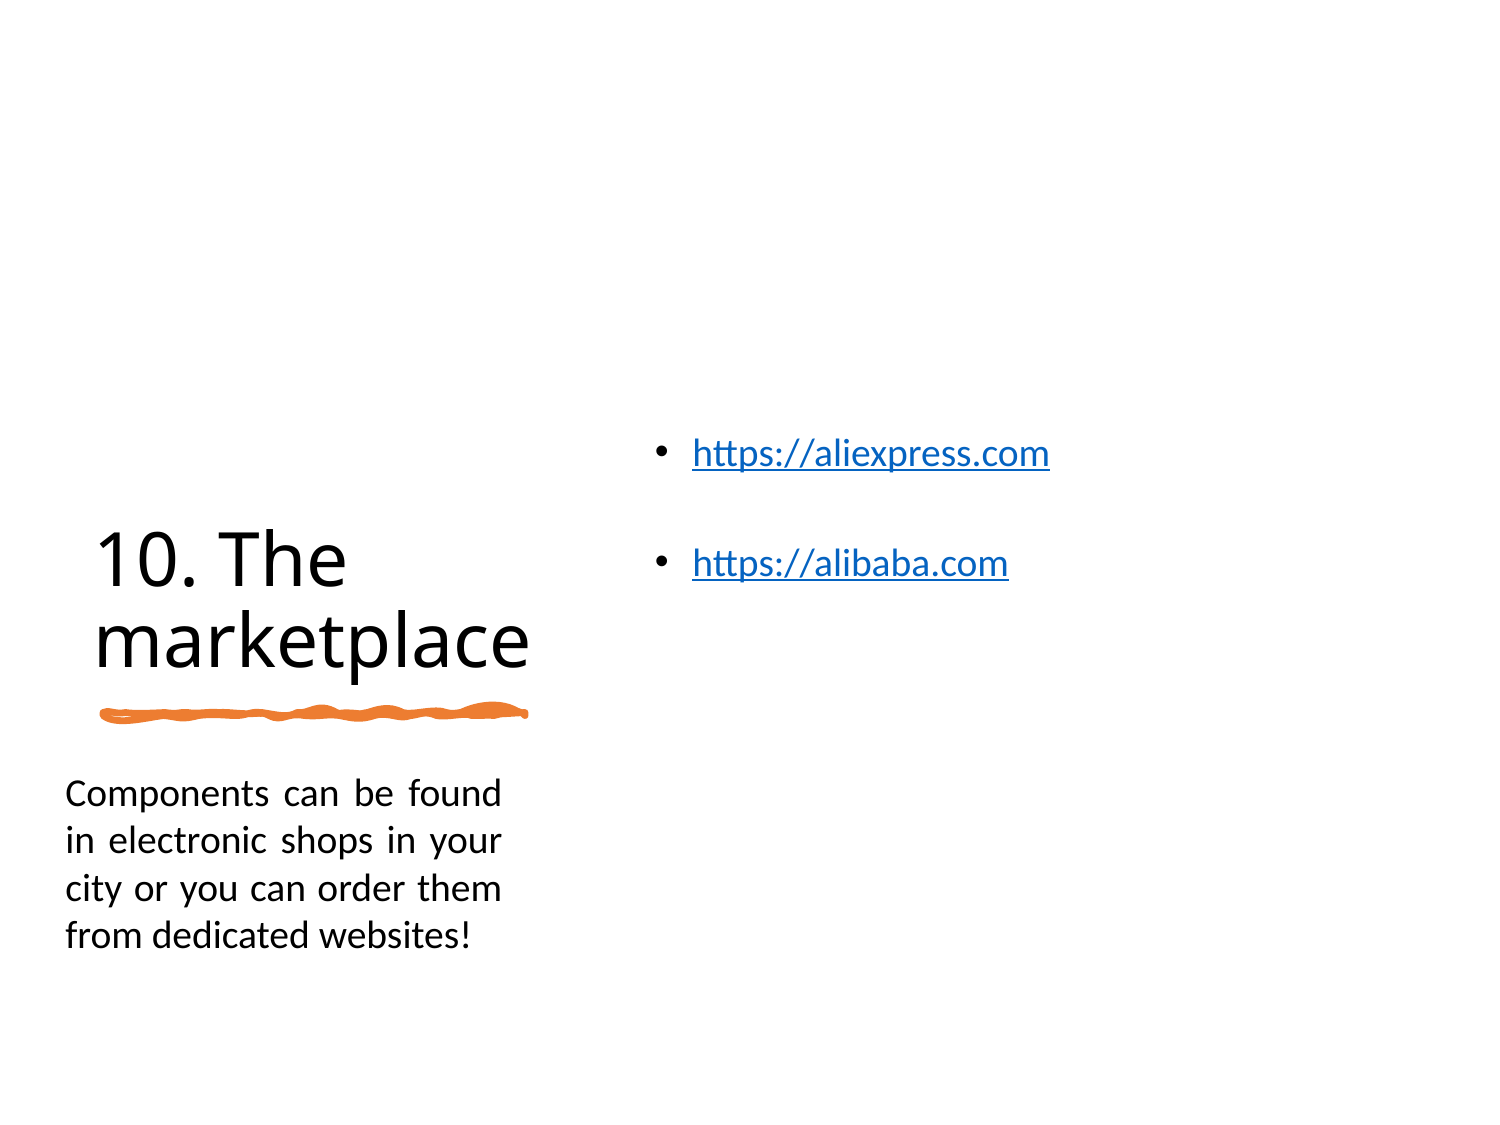

https://aliexpress.com
https://alibaba.com
# 10. The marketplace
Components can be found in electronic shops in your city or you can order them from dedicated websites!